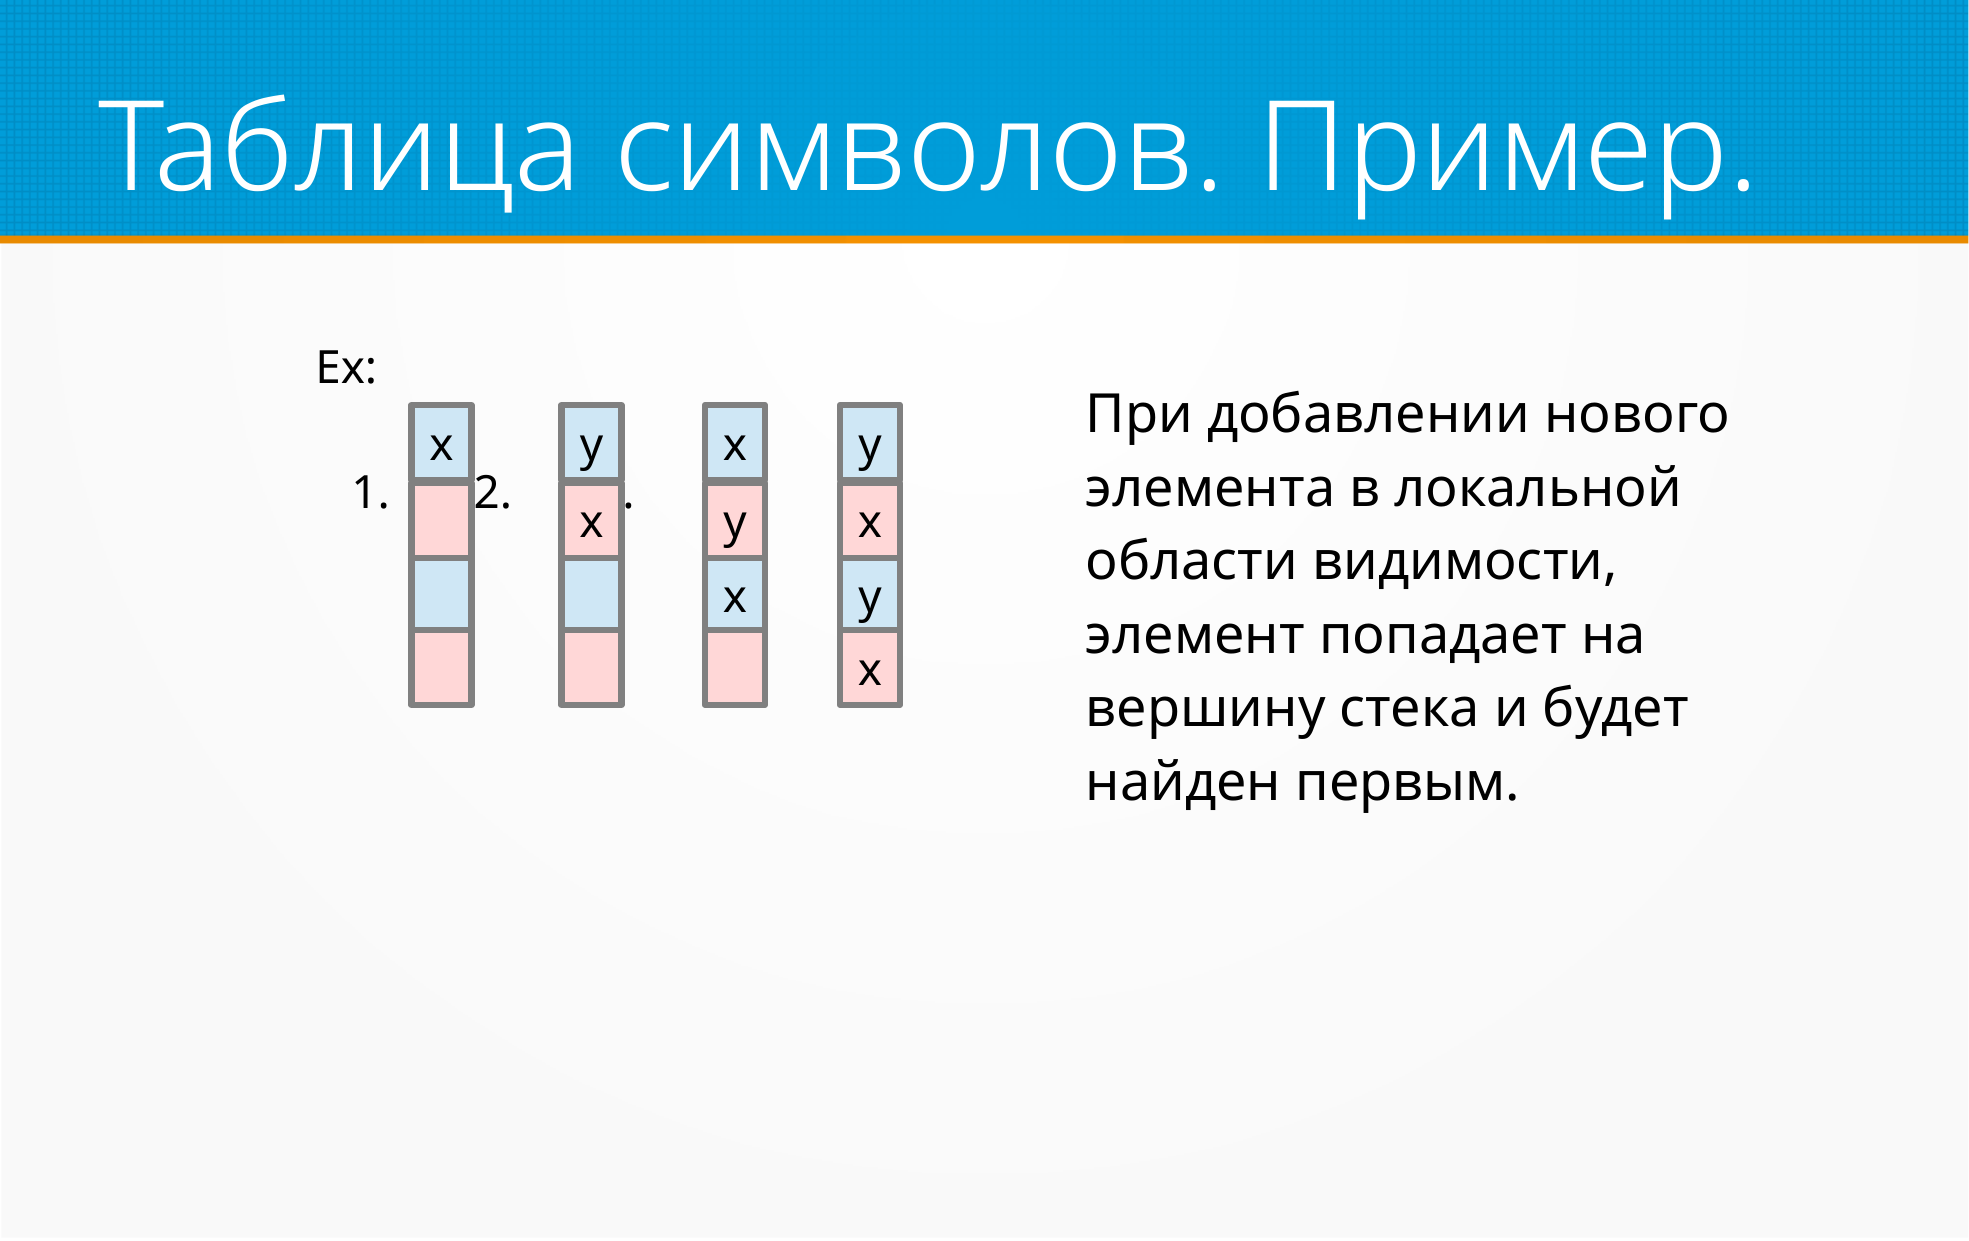

# Таблица символов. Пример.
Ex:
 1. 2. 3. 4.
При добавлении нового элемента в локальной области видимости, элемент попадает на вершину стека и будет найден первым.
x
y
x
y
x
y
x
x
y
x